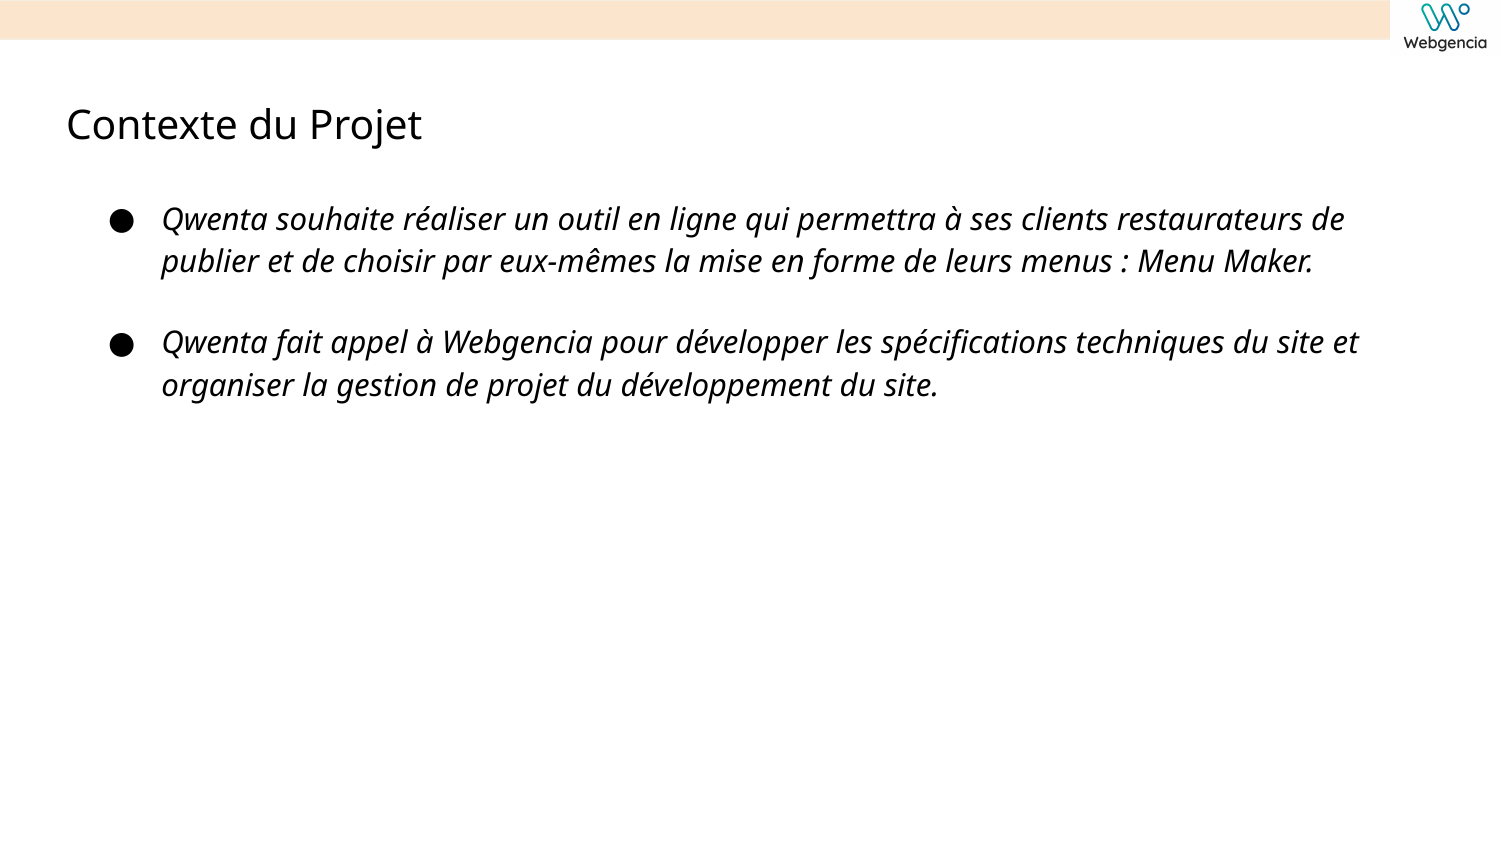

# Contexte du Projet
Qwenta souhaite réaliser un outil en ligne qui permettra à ses clients restaurateurs de publier et de choisir par eux-mêmes la mise en forme de leurs menus : Menu Maker.
Qwenta fait appel à Webgencia pour développer les spécifications techniques du site et organiser la gestion de projet du développement du site.